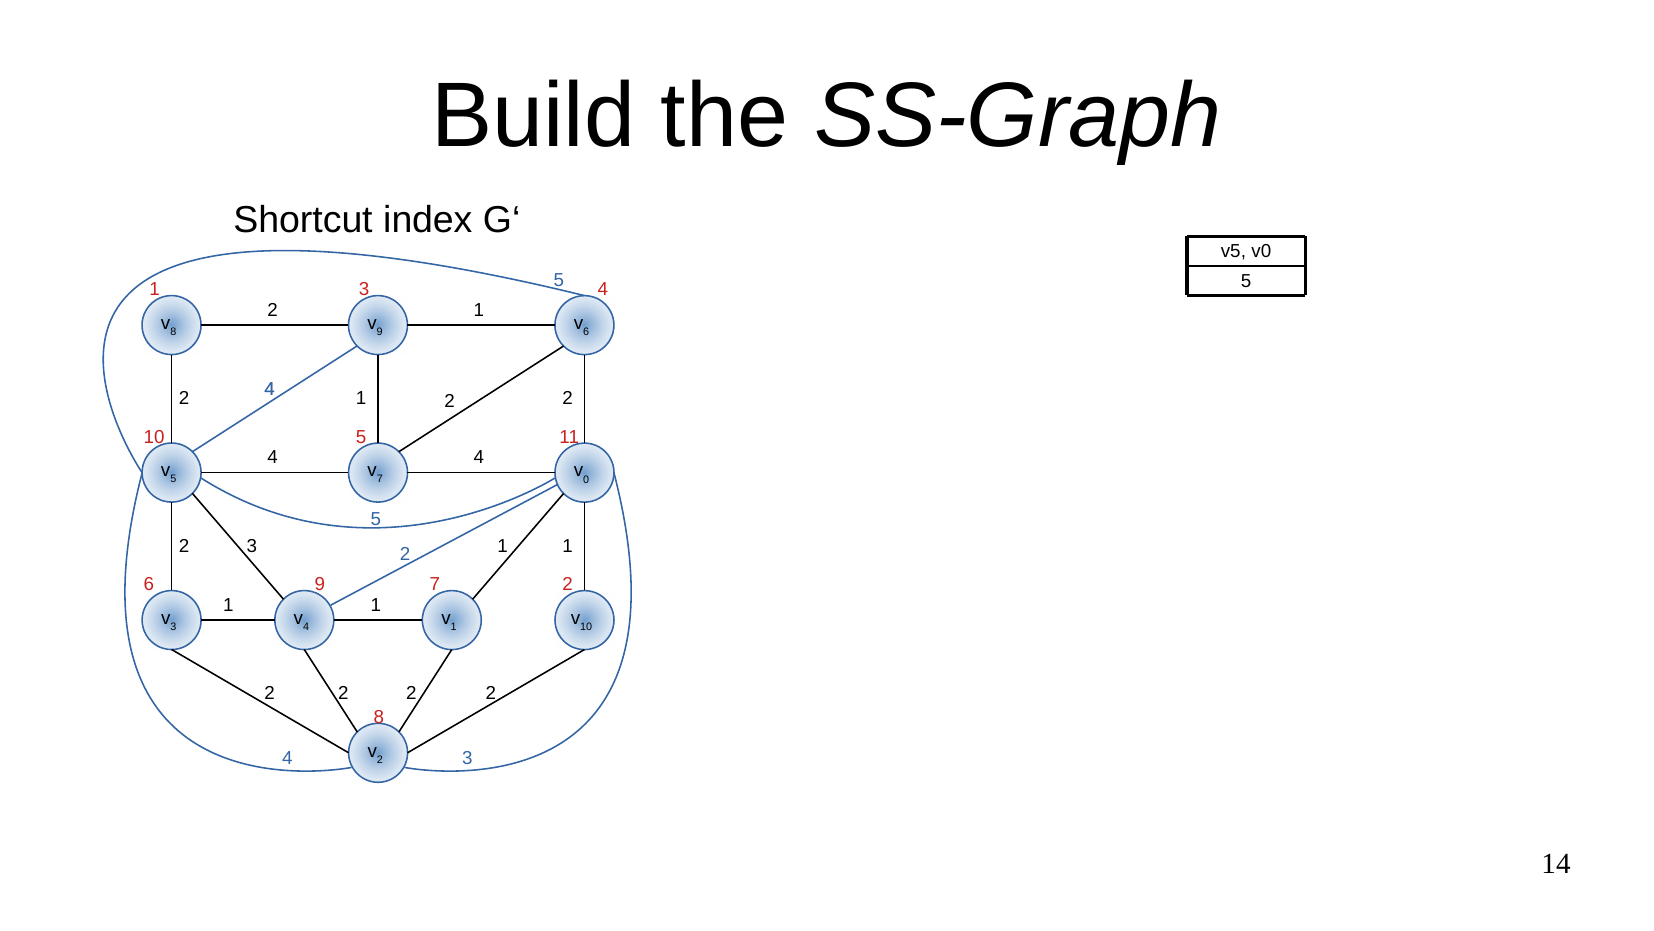

# Build the SS-Graph
Shortcut index G‘
v5, v0
5
14